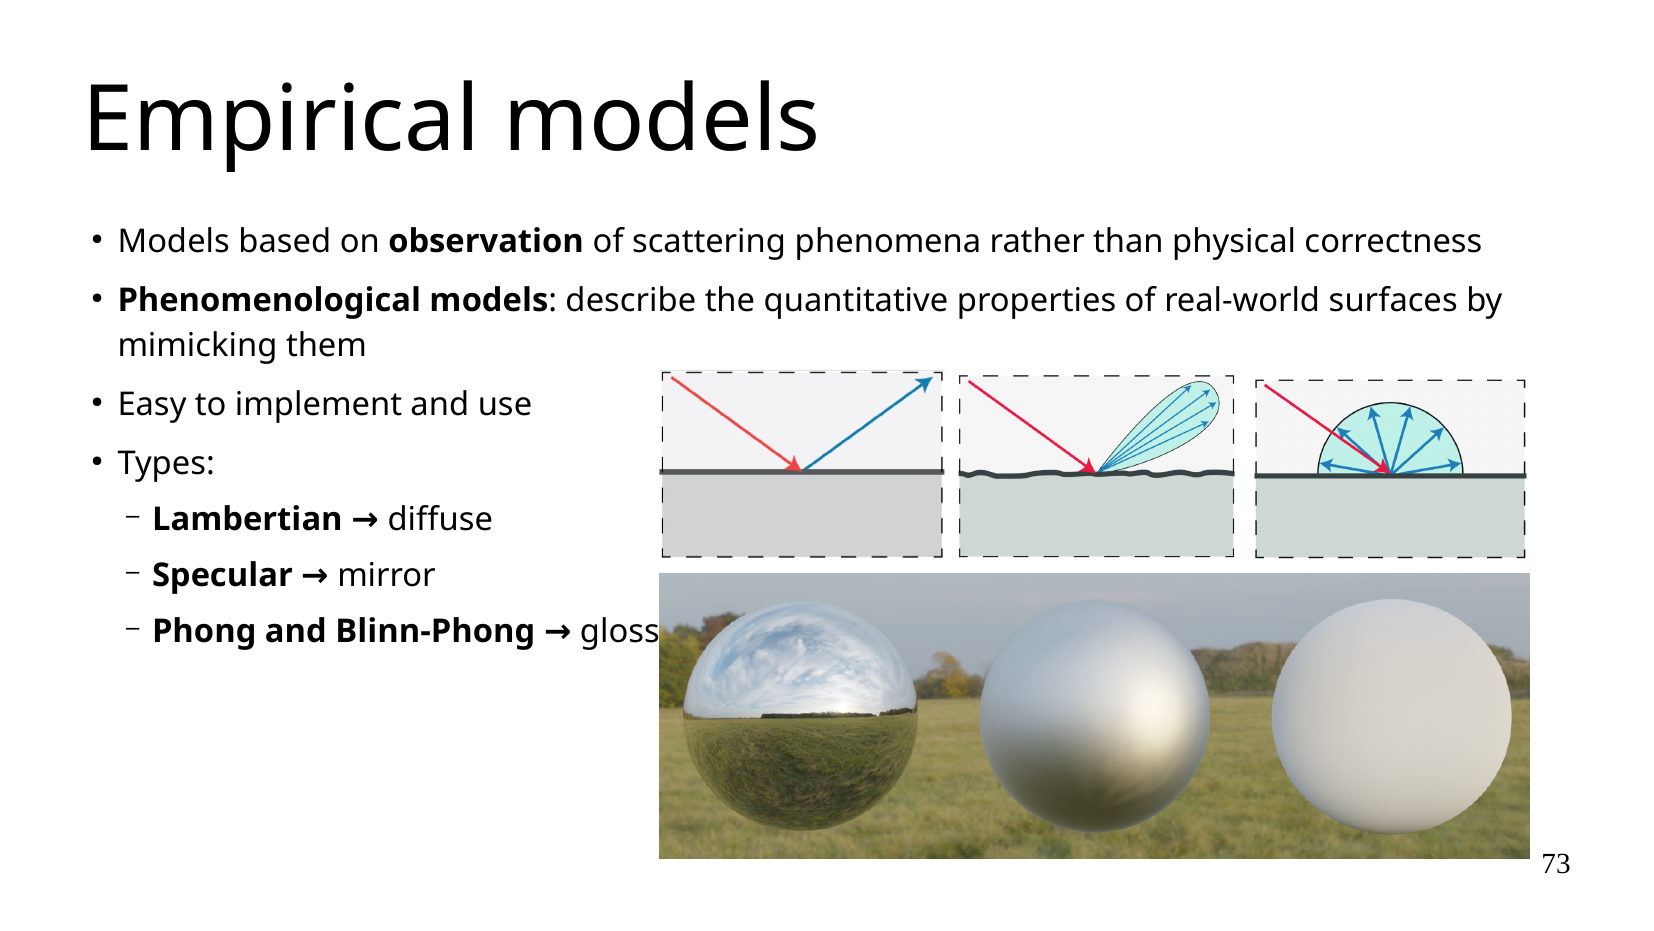

# Empirical models
Models based on observation of scattering phenomena rather than physical correctness
Phenomenological models: describe the quantitative properties of real-world surfaces by mimicking them
Easy to implement and use
Types:
Lambertian → diffuse
Specular → mirror
Phong and Blinn-Phong → glossy
73